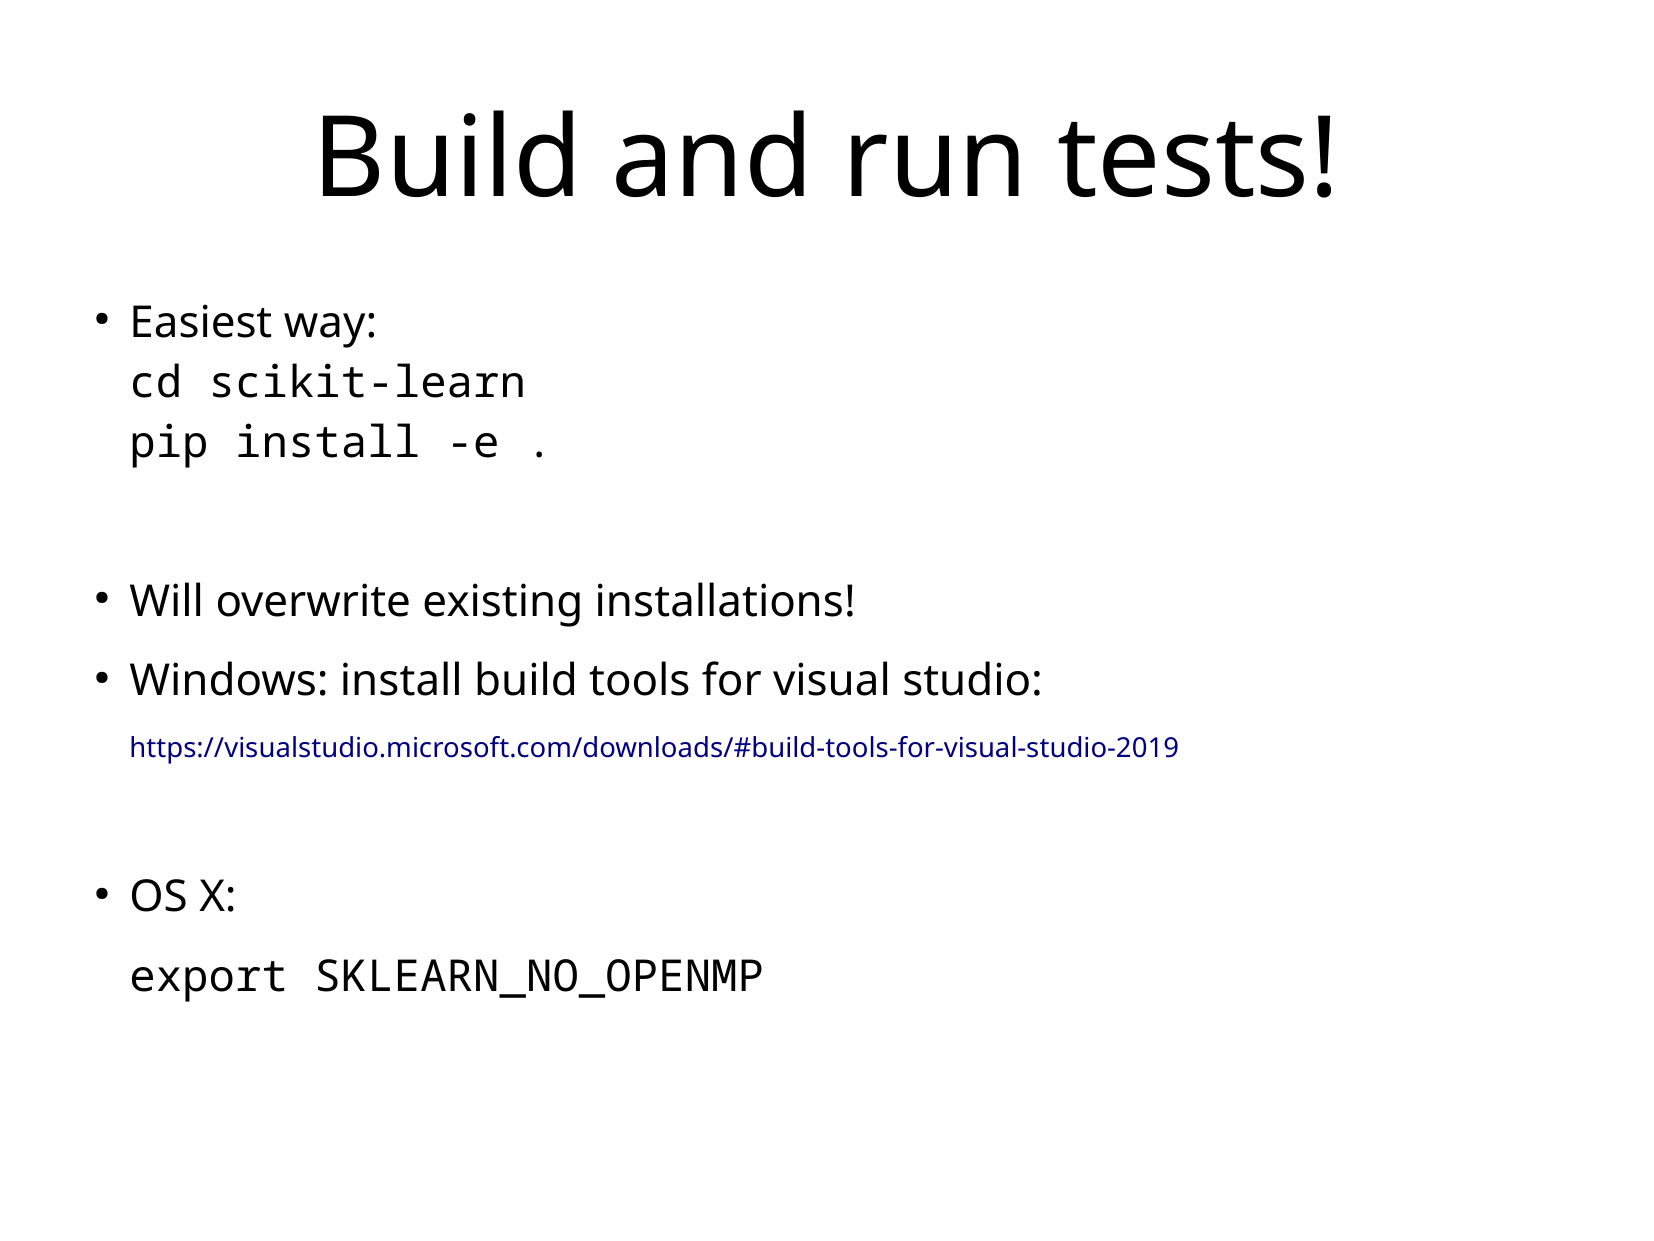

# Build and run tests!
Easiest way:
cd scikit-learn
pip install -e .
Will overwrite existing installations!
Windows: install build tools for visual studio:
https://visualstudio.microsoft.com/downloads/#build-tools-for-visual-studio-2019
OS X:
export SKLEARN_NO_OPENMP